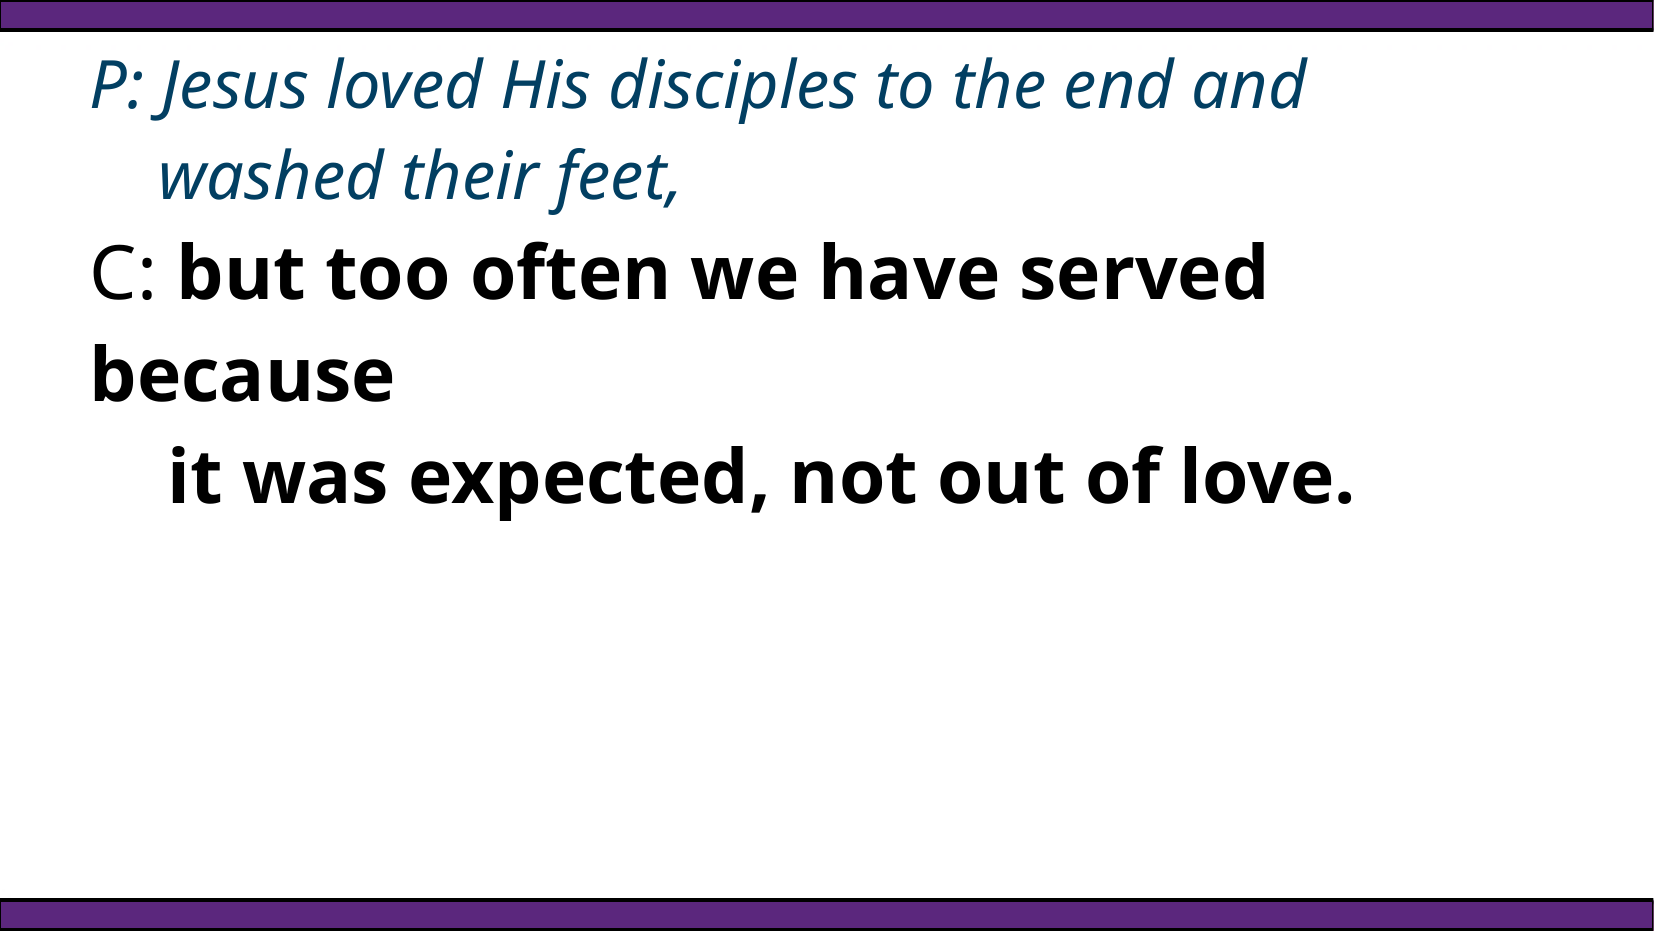

P: Jesus loved His disciples to the end and
 washed their feet,
C: but too often we have served because
 it was expected, not out of love.